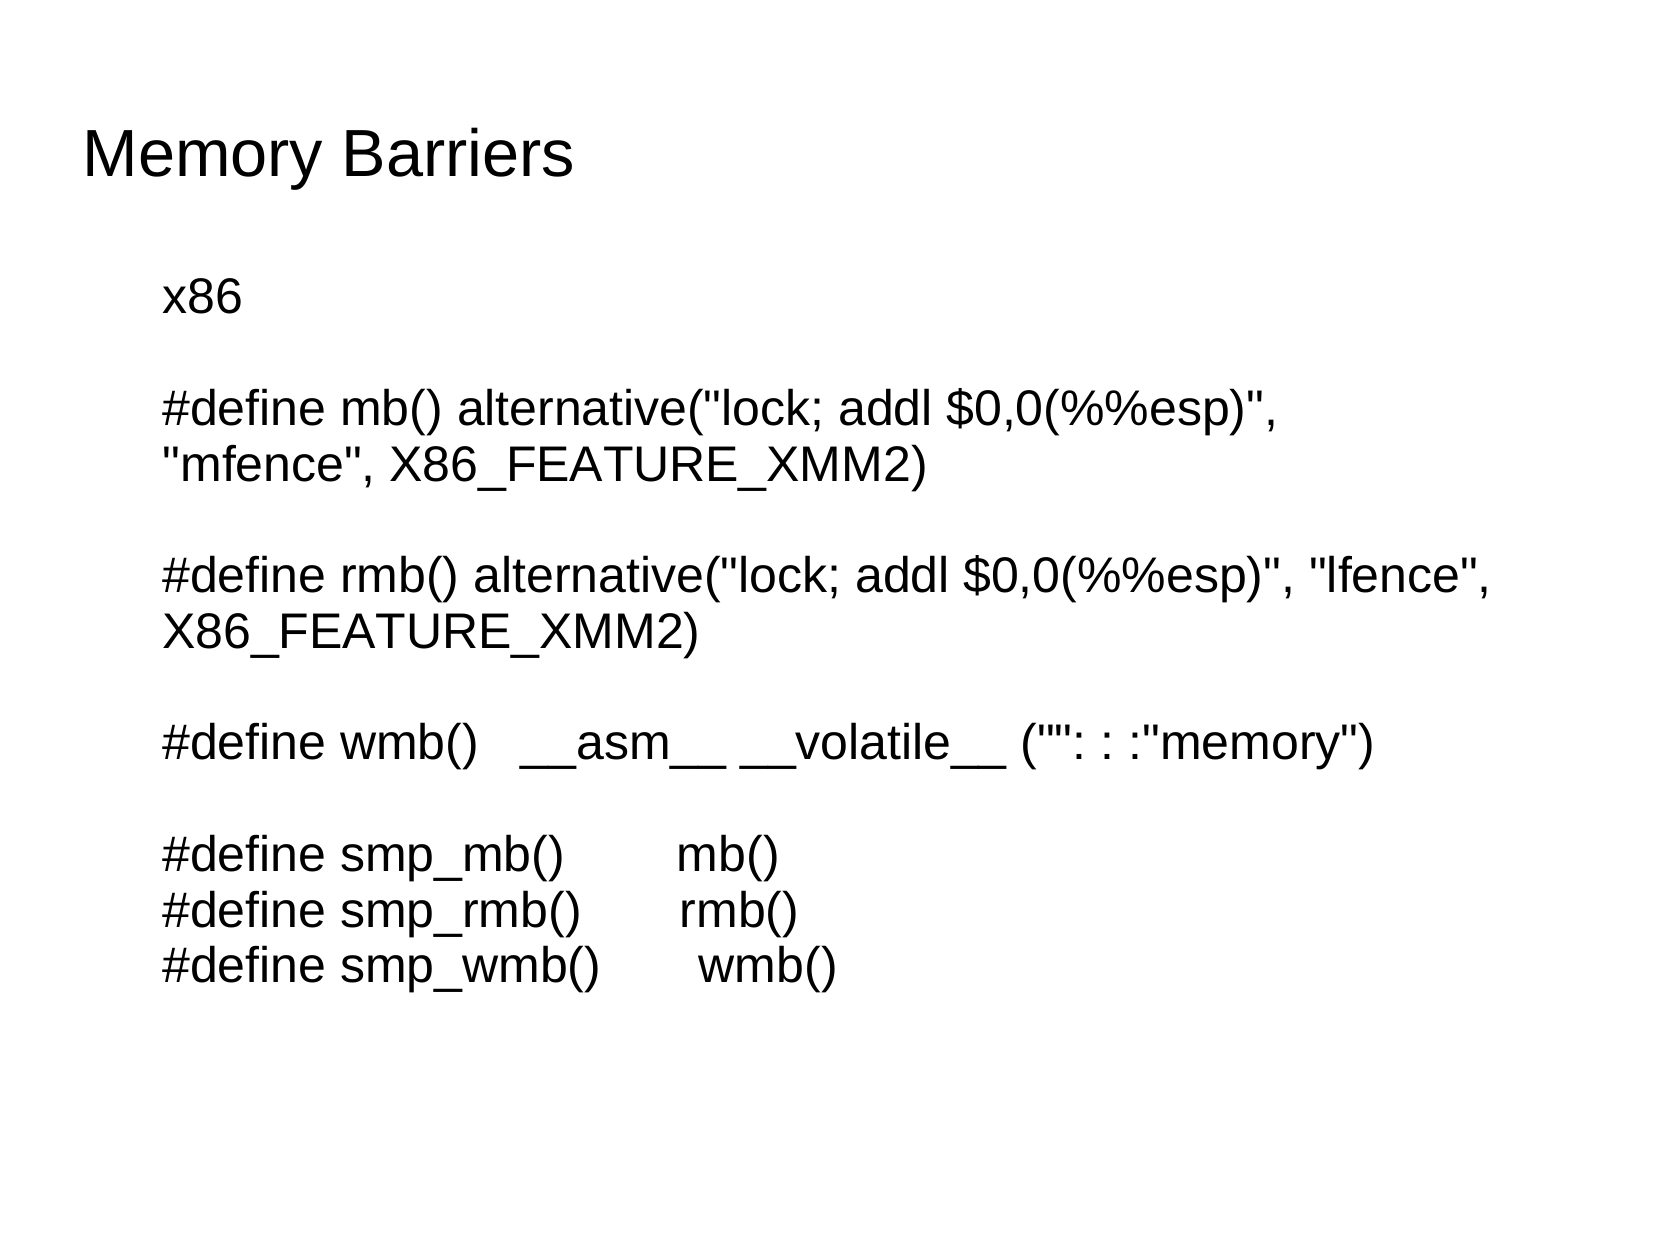

# Memory Barriers
x86
#define mb() alternative("lock; addl $0,0(%%esp)",
"mfence", X86_FEATURE_XMM2)
#define rmb() alternative("lock; addl $0,0(%%esp)", "lfence",
X86_FEATURE_XMM2)
#define wmb() __asm__ __volatile__ ("": : :"memory")
#define smp_mb() mb()
#define smp_rmb() rmb()
#define smp_wmb() wmb()